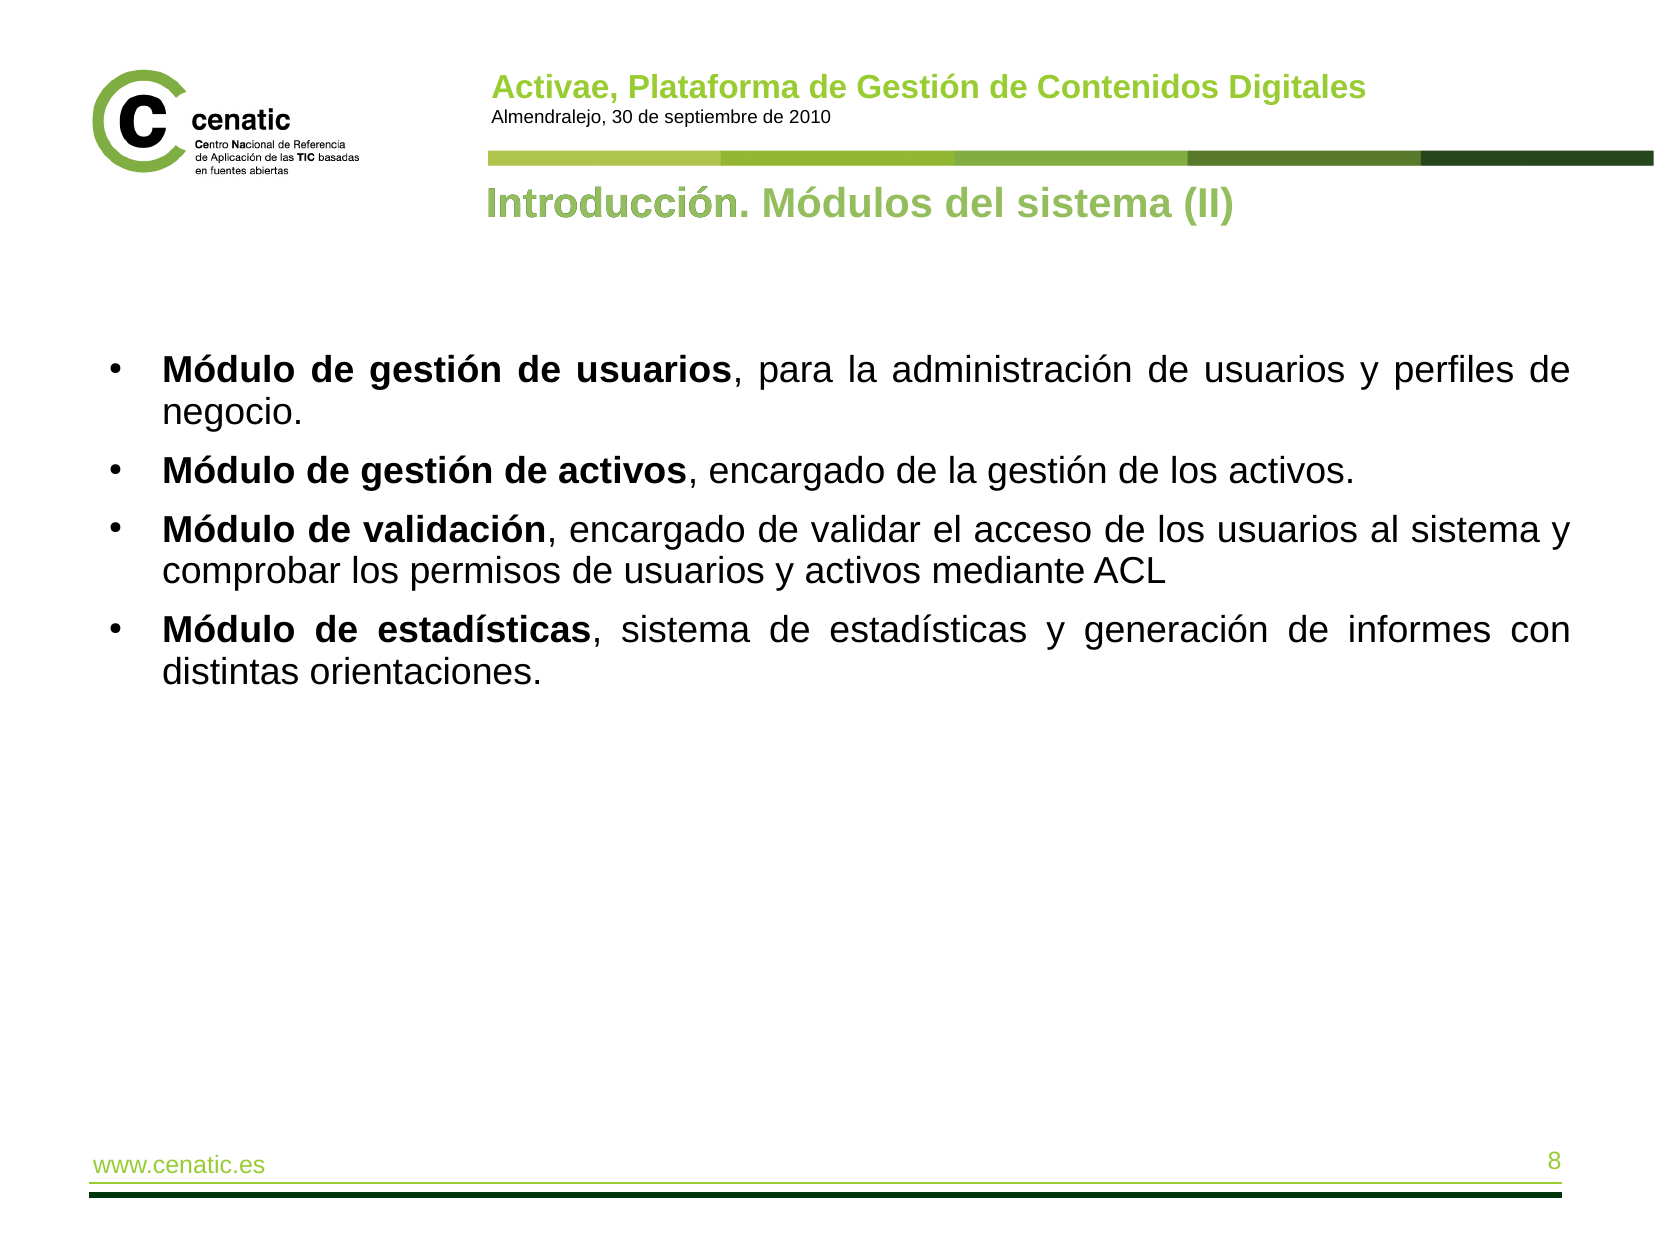

# Introducción
Introducción. Módulos del sistema (II)
Módulo de gestión de usuarios, para la administración de usuarios y perfiles de negocio.
Módulo de gestión de activos, encargado de la gestión de los activos.
Módulo de validación, encargado de validar el acceso de los usuarios al sistema y comprobar los permisos de usuarios y activos mediante ACL
Módulo de estadísticas, sistema de estadísticas y generación de informes con distintas orientaciones.
8
www.cenatic.es